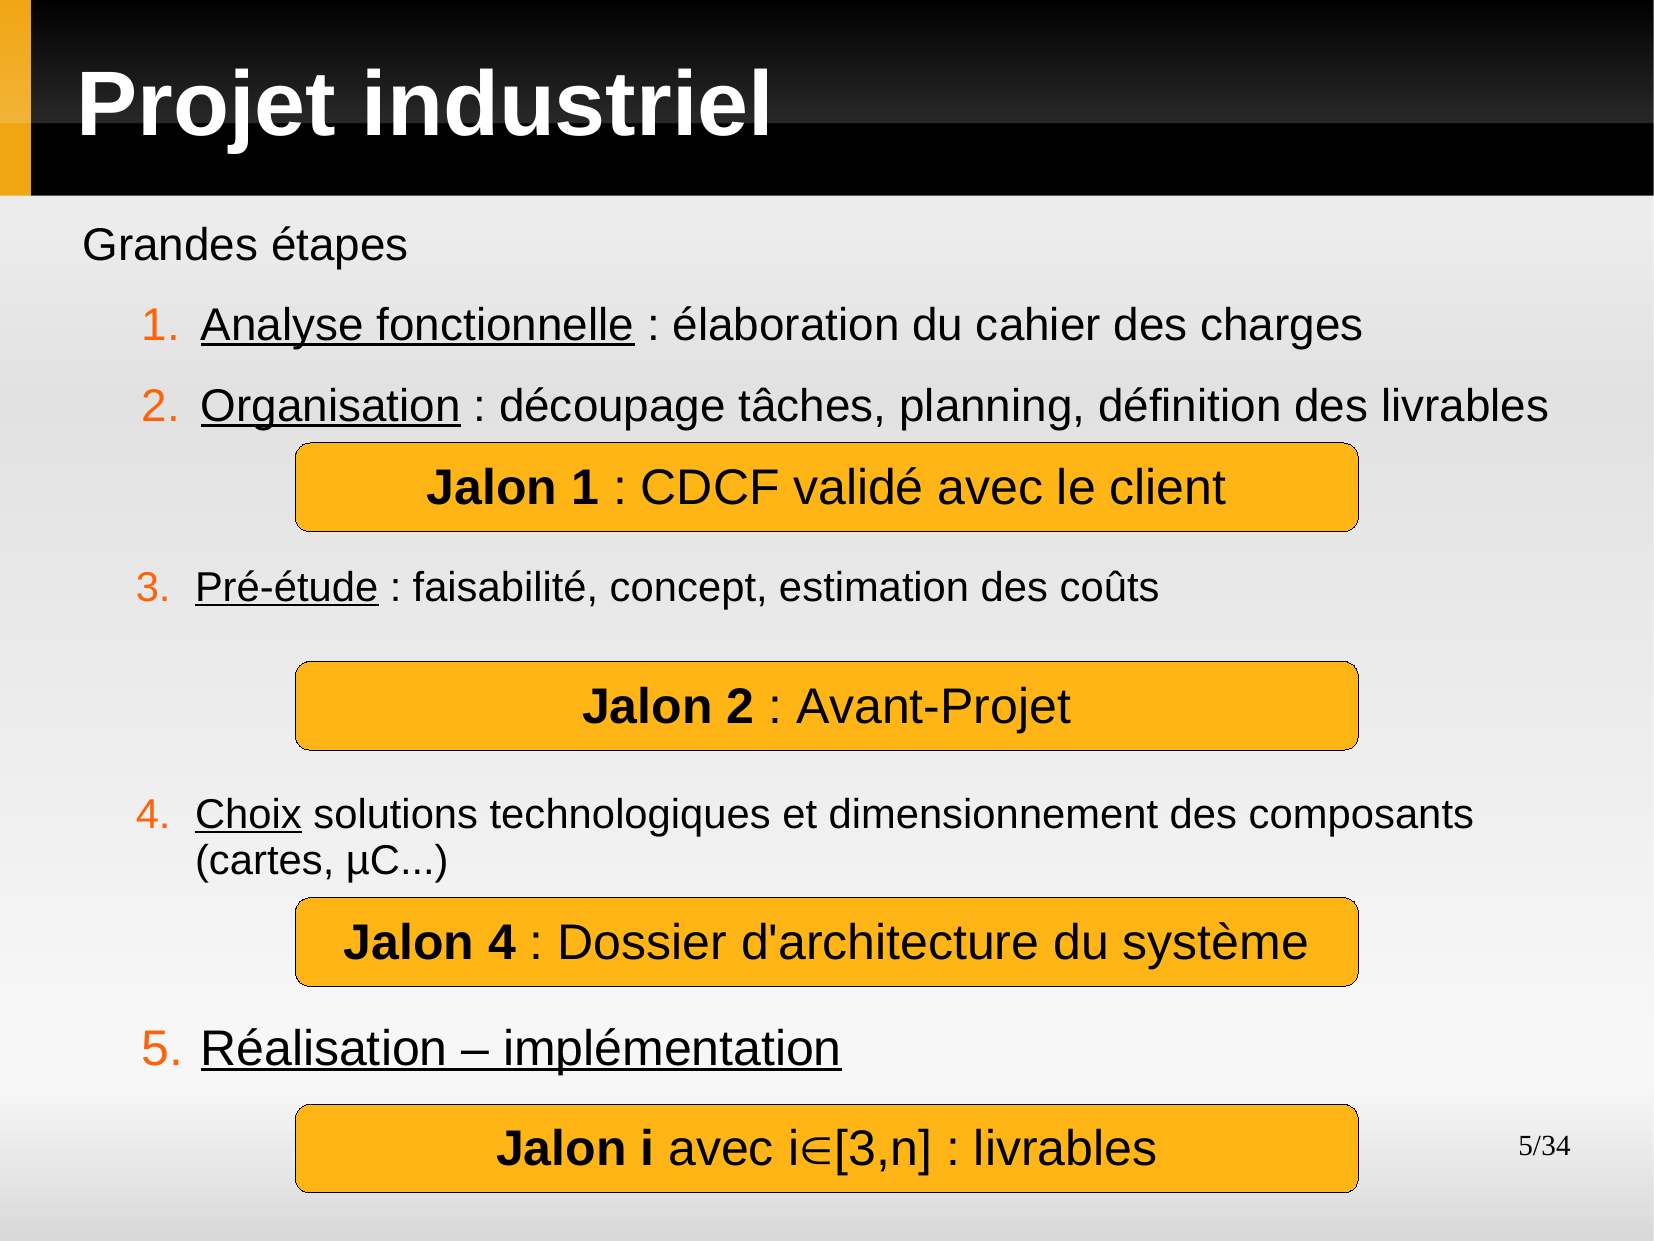

# Projet industriel
Grandes étapes
Analyse fonctionnelle : élaboration du cahier des charges
Organisation : découpage tâches, planning, définition des livrables
Jalon 1 : CDCF validé avec le client
Pré-étude : faisabilité, concept, estimation des coûts
Jalon 2 : Avant-Projet
Choix solutions technologiques et dimensionnement des composants (cartes, µC...)
Réalisation – implémentation
Jalon 4 : Dossier d'architecture du système
Jalon i avec i∈[3,n] : livrables
5